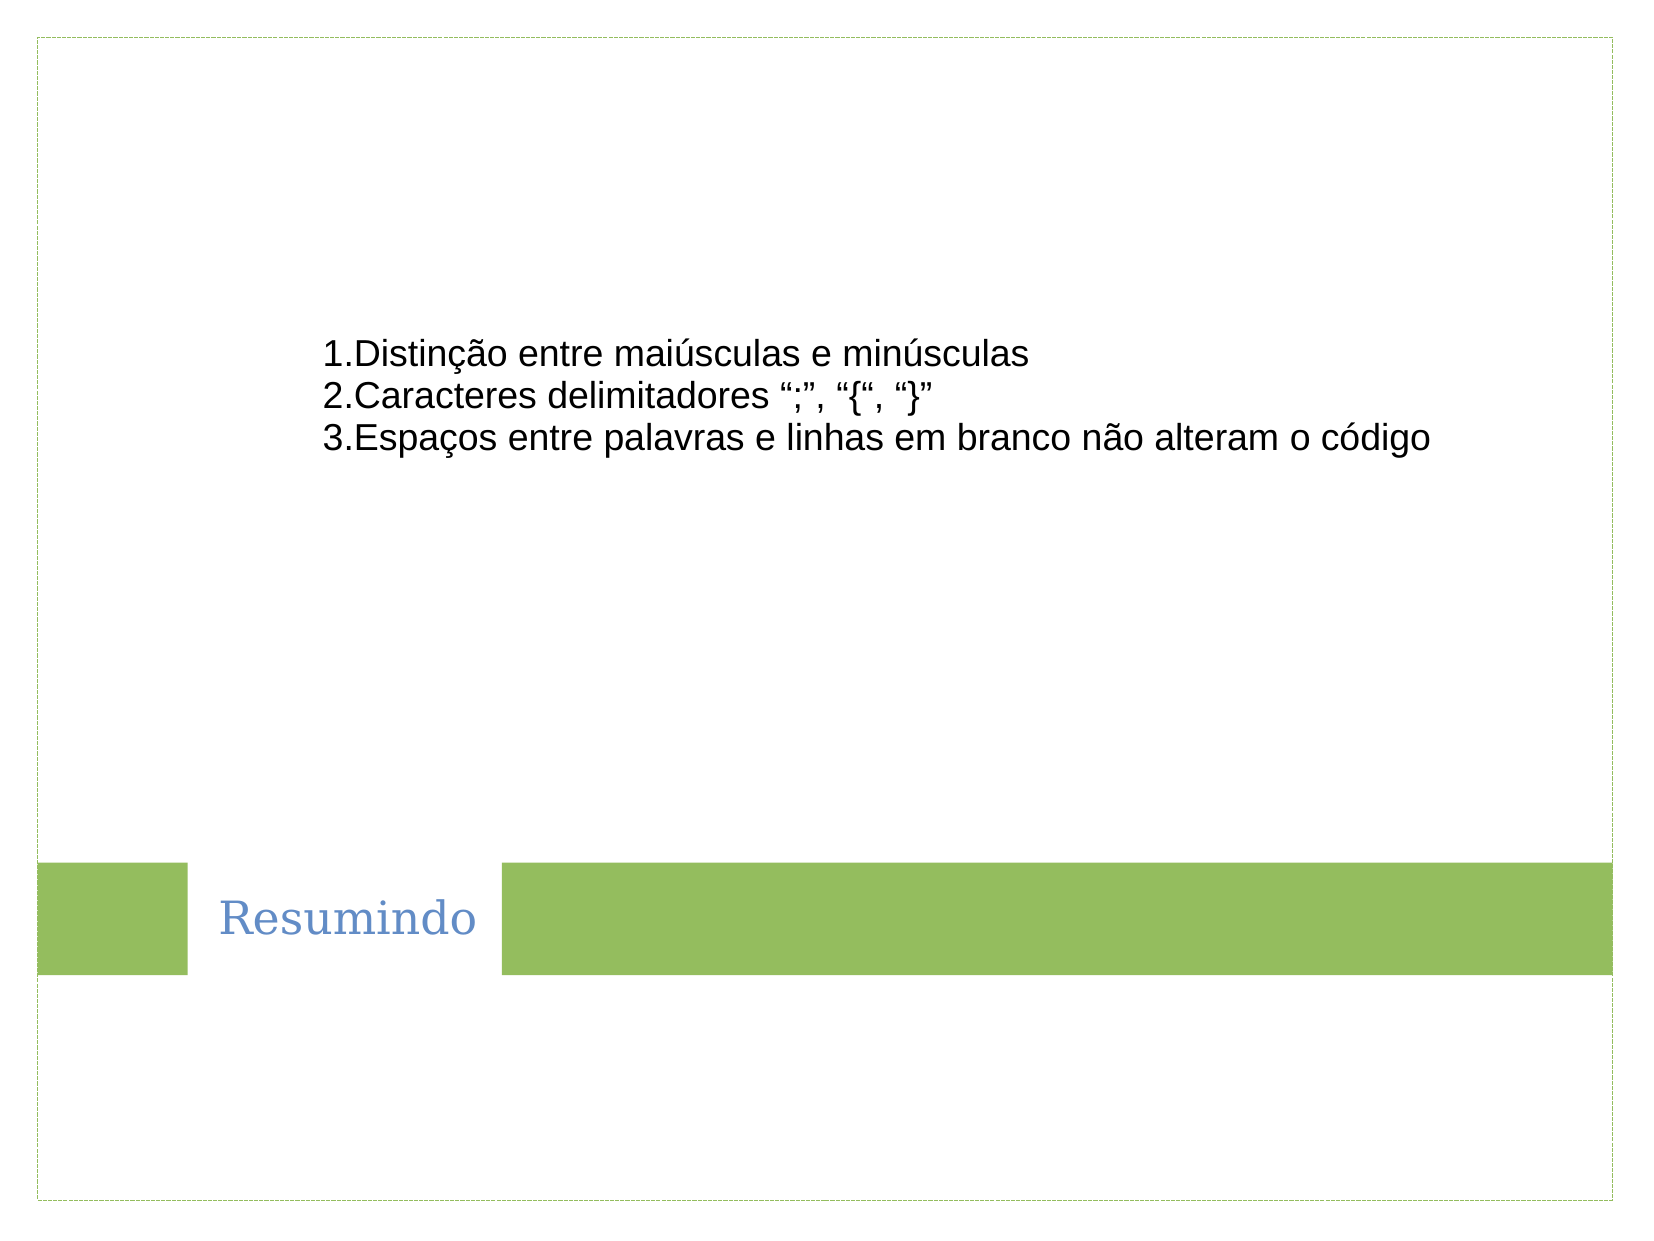

Distinção entre maiúsculas e minúsculas
Caracteres delimitadores “;”, “{“, “}”
Espaços entre palavras e linhas em branco não alteram o código
Resumindo